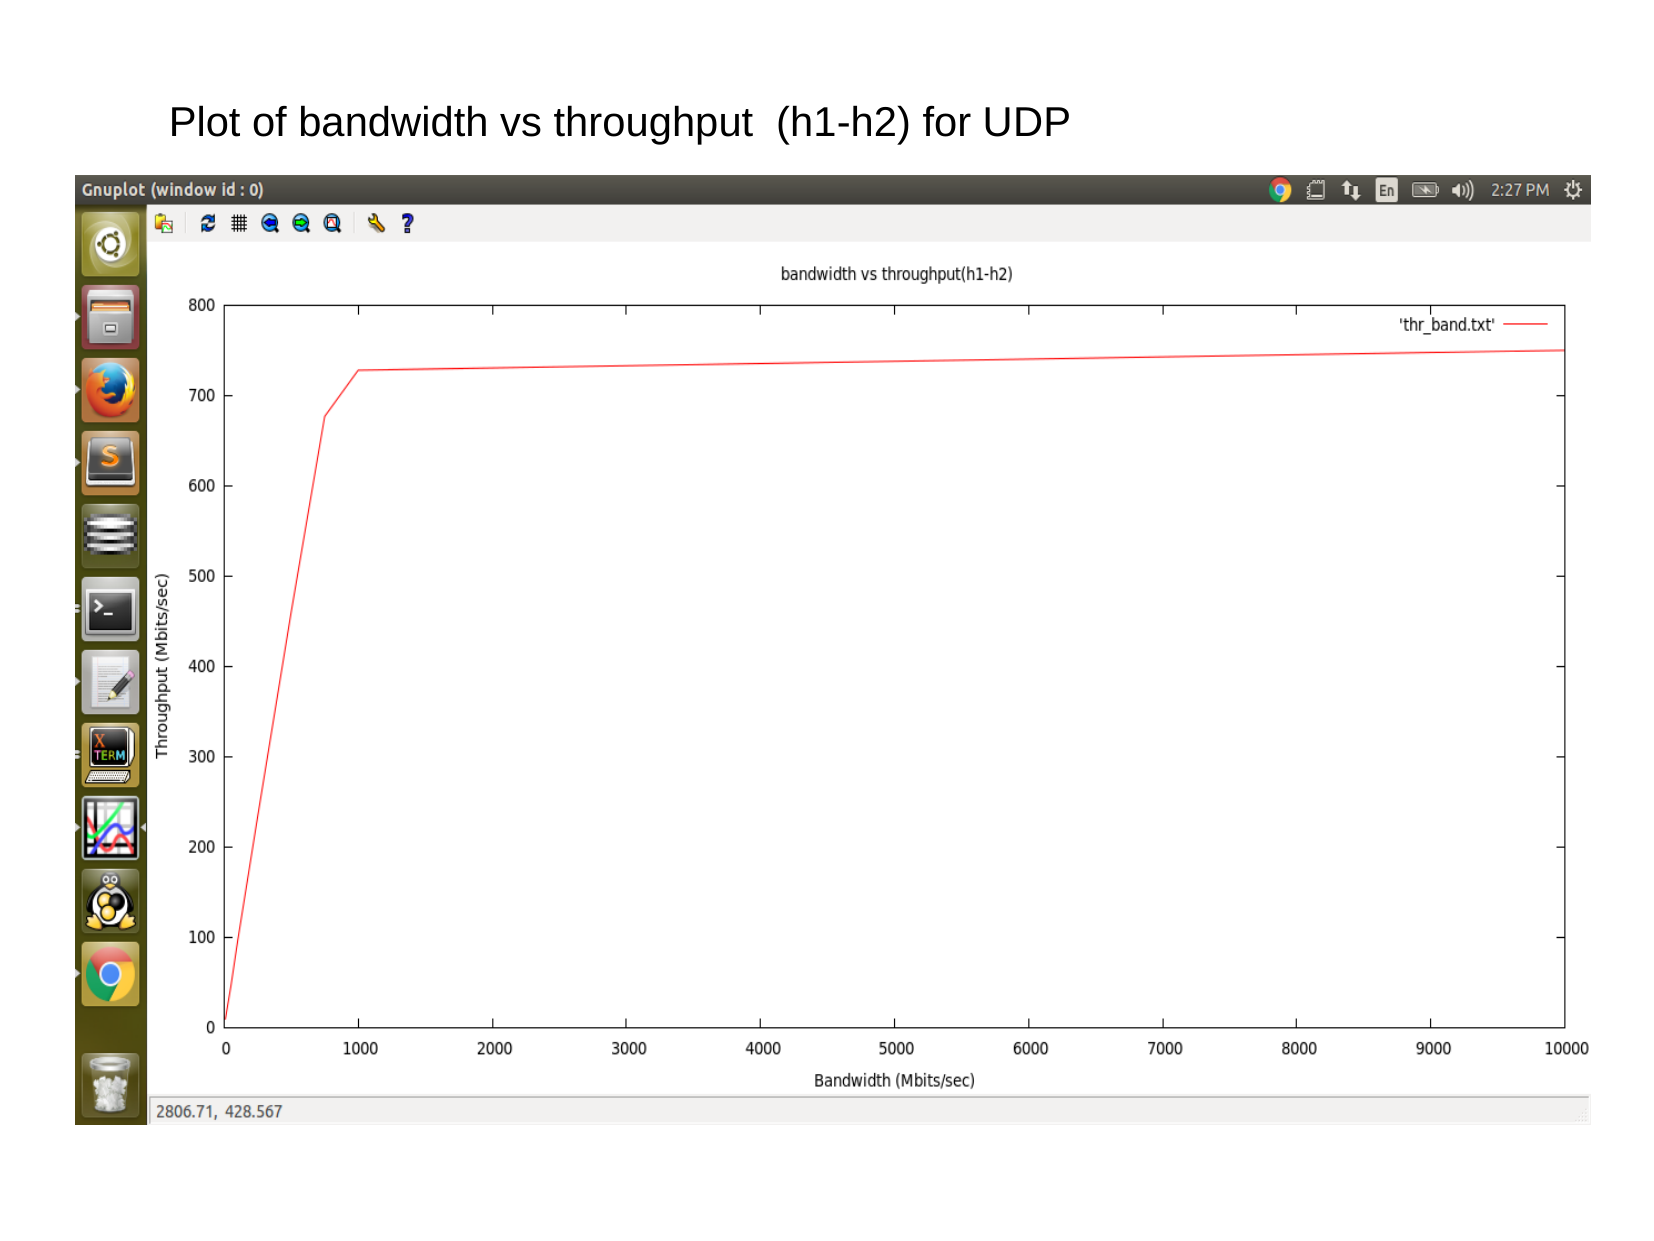

# Plot of bandwidth vs throughput (h1-h2) for UDP